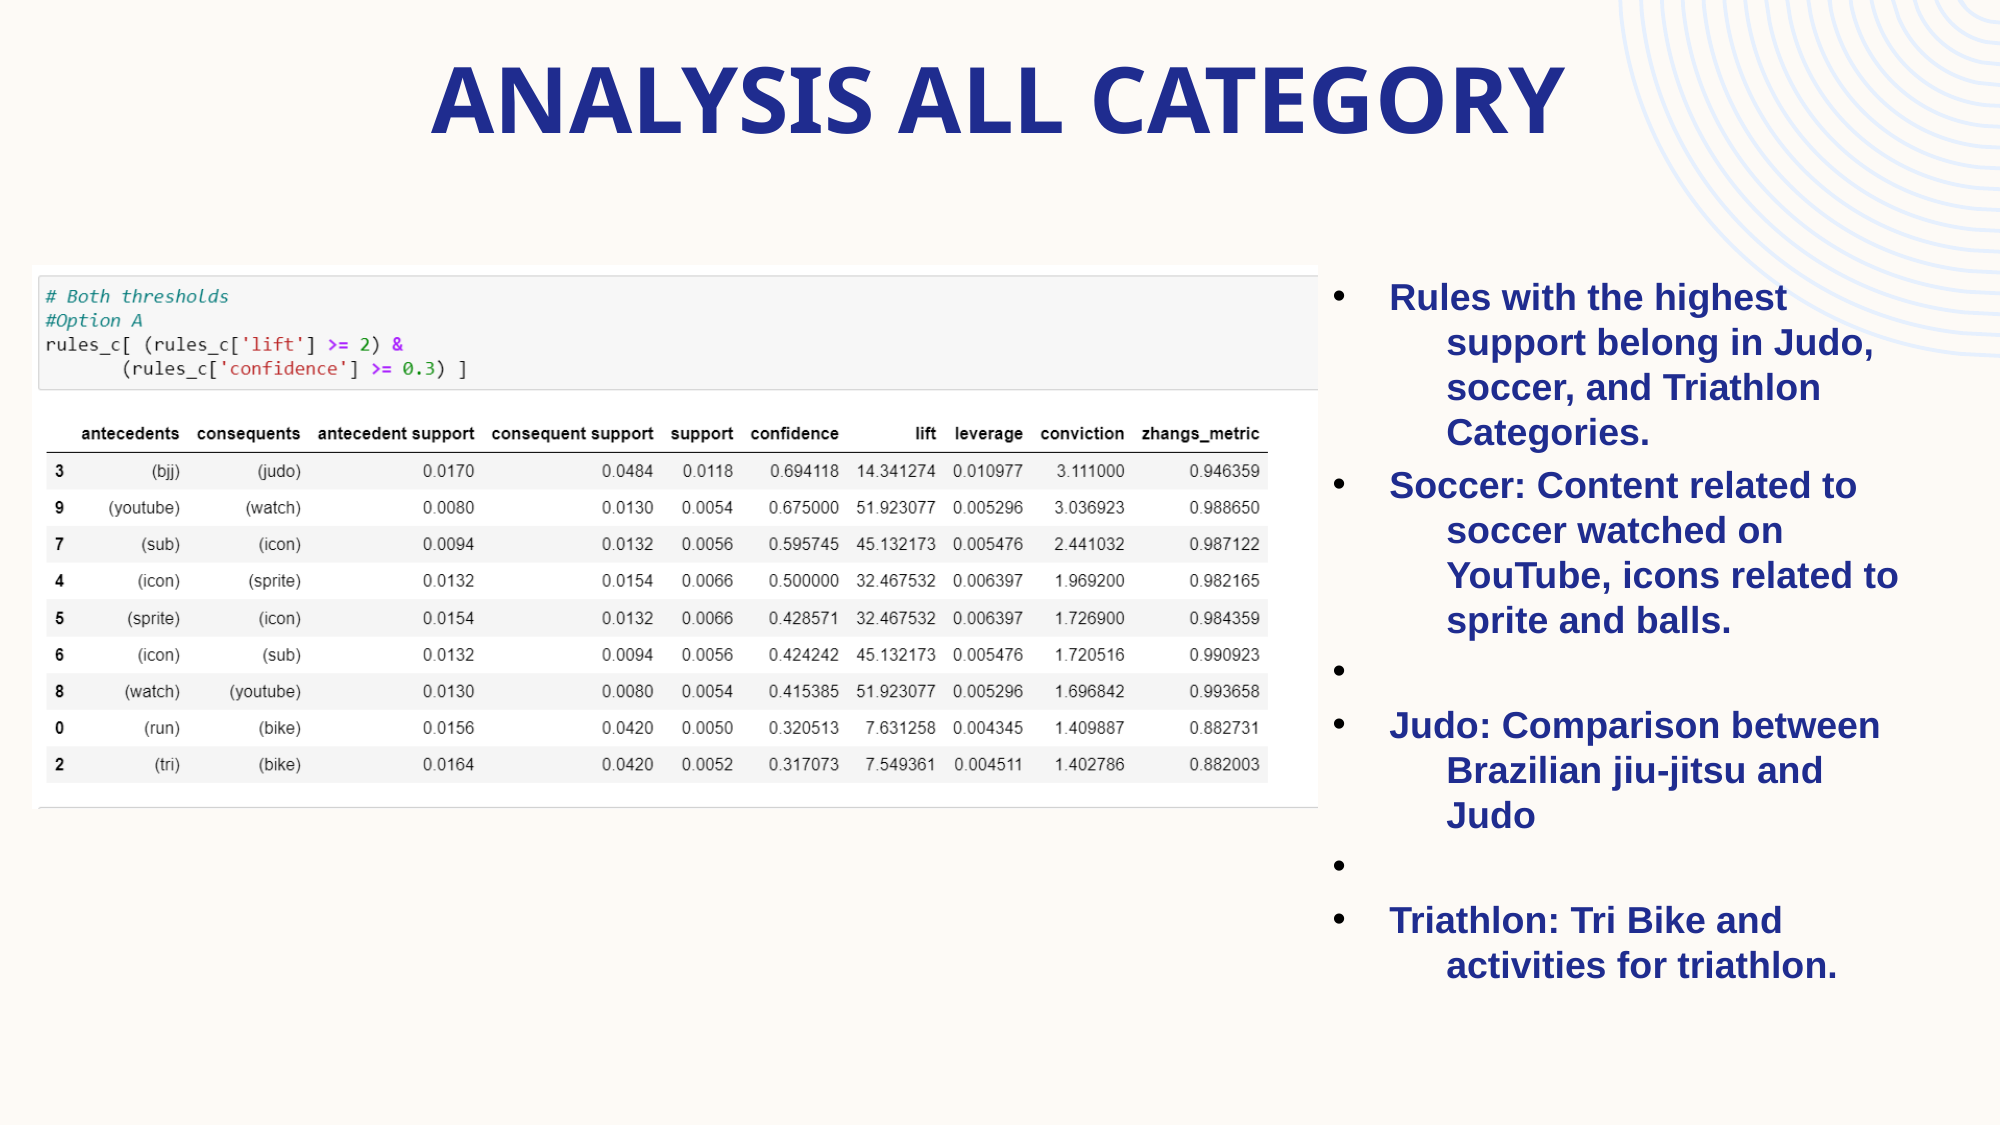

# Analysis All Category
Rules with the highest support belong in Judo, soccer, and Triathlon Categories.
Soccer: Content related to soccer watched on YouTube, icons related to sprite and balls.
Judo: Comparison between Brazilian jiu-jitsu and Judo
Triathlon: Tri Bike and activities for triathlon.